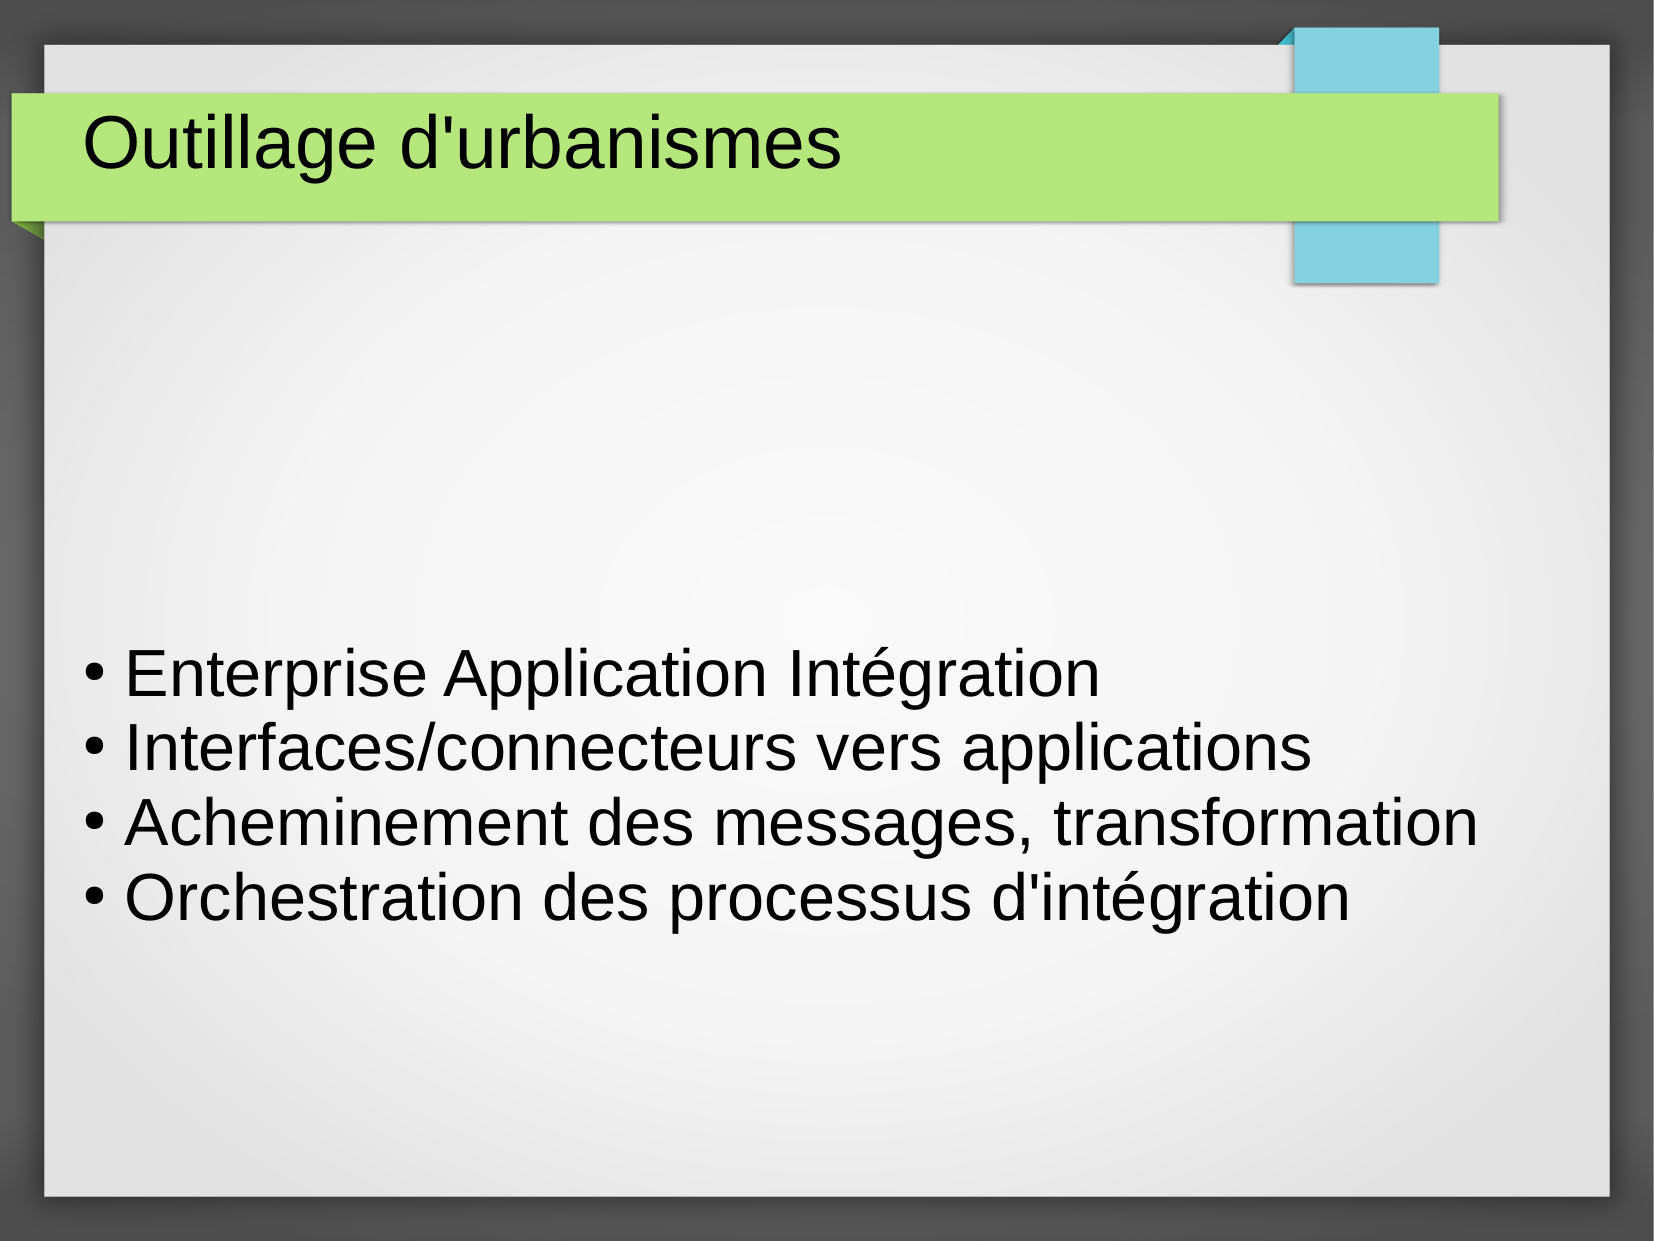

# Outillage d'urbanismes
 Enterprise Application Intégration
 Interfaces/connecteurs vers applications
 Acheminement des messages, transformation
 Orchestration des processus d'intégration